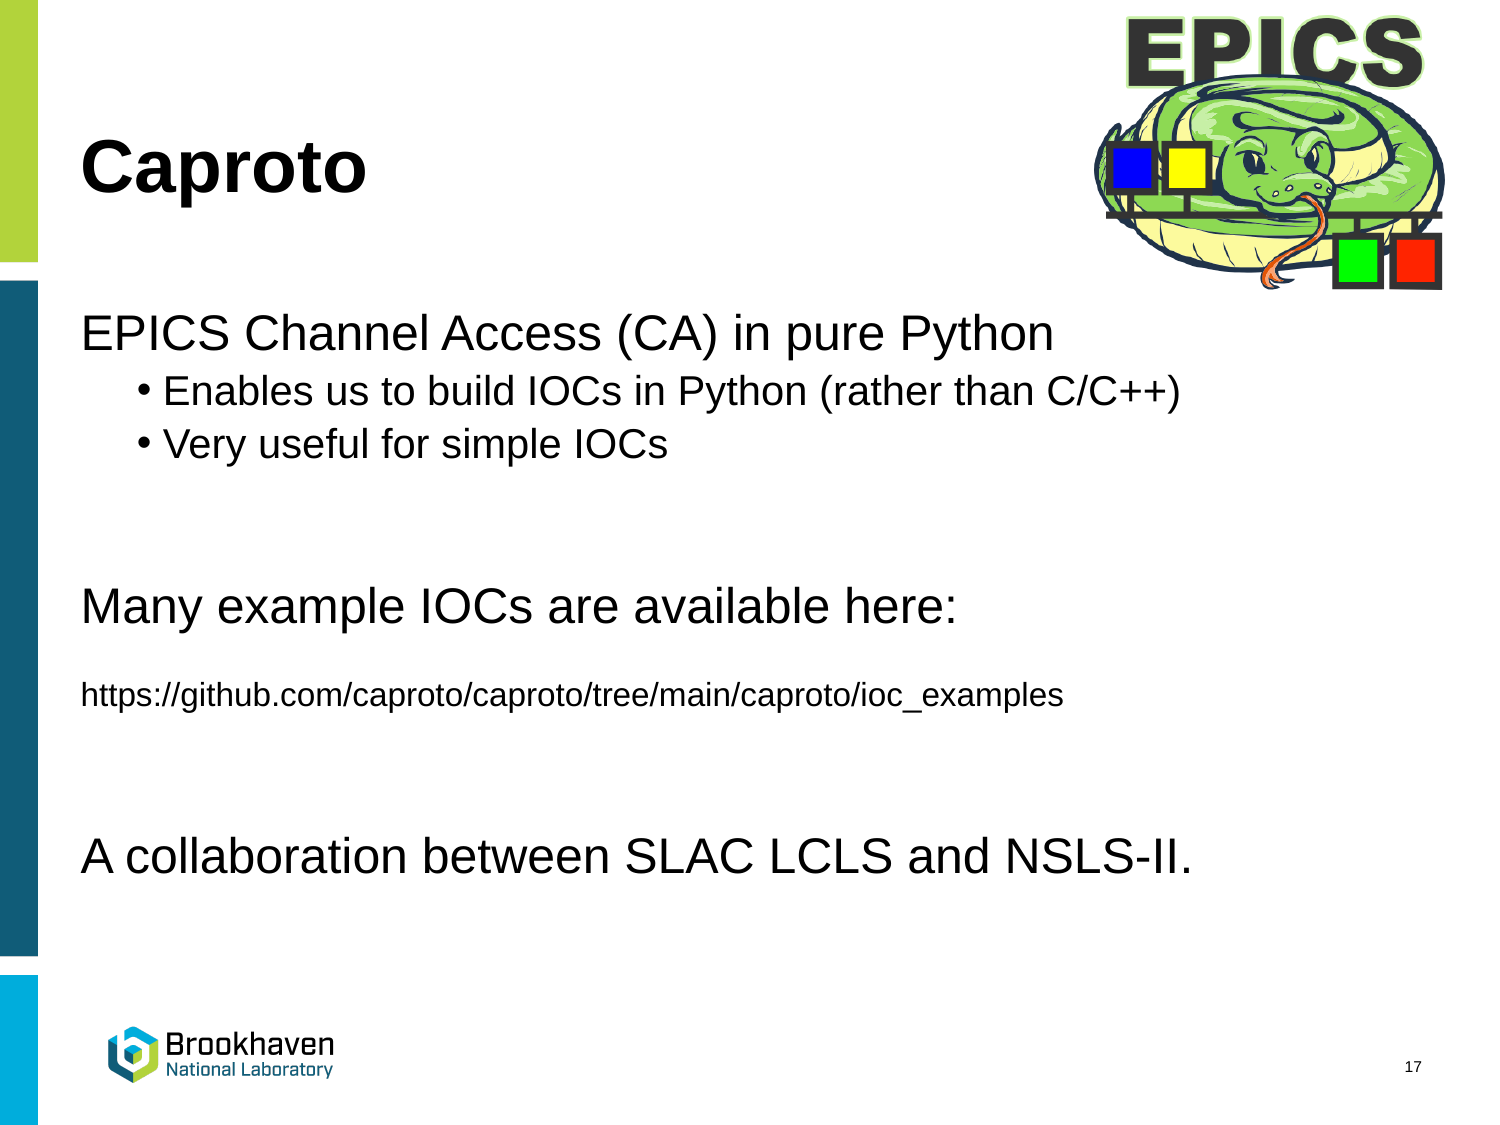

# Caproto
EPICS Channel Access (CA) in pure Python
 Enables us to build IOCs in Python (rather than C/C++)
 Very useful for simple IOCs
Many example IOCs are available here:
https://github.com/caproto/caproto/tree/main/caproto/ioc_examples
A collaboration between SLAC LCLS and NSLS-II.